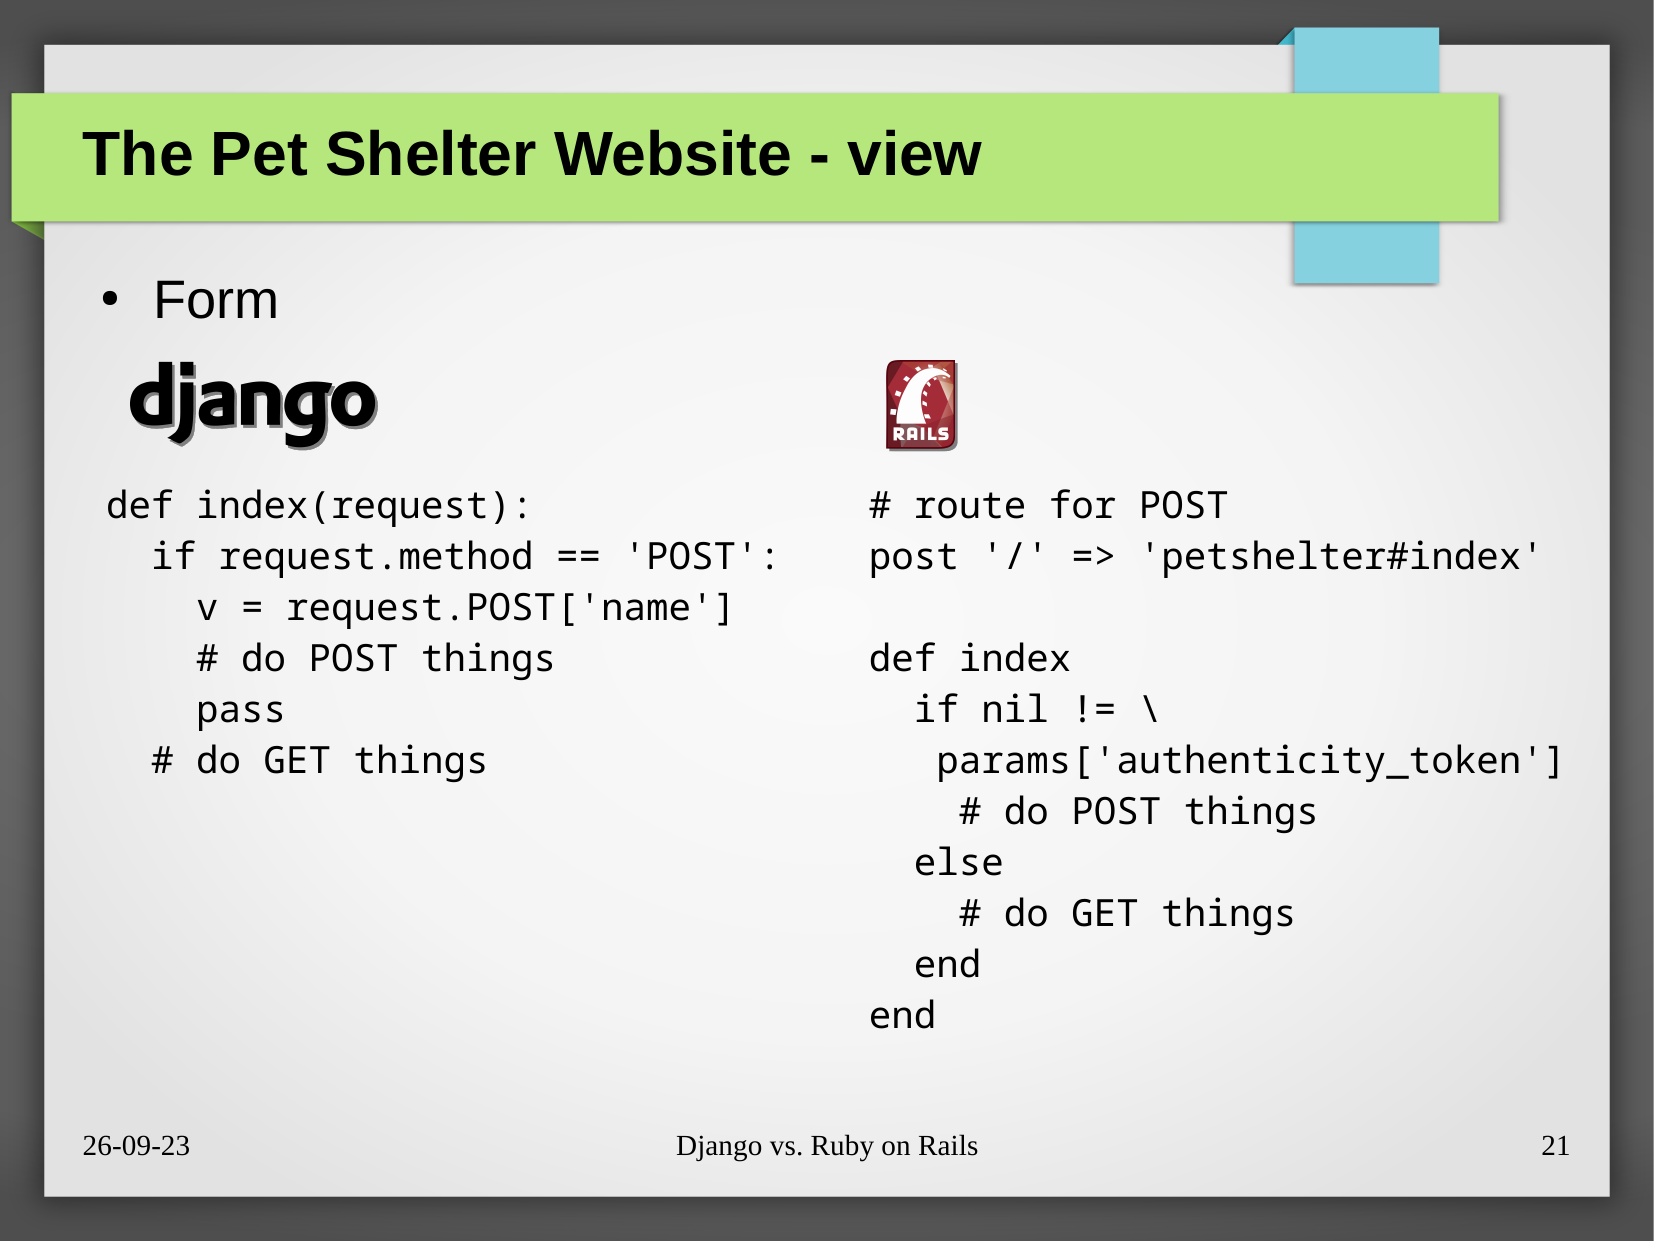

# The Pet Shelter Website - view
Form
def index(request):
 if request.method == 'POST':
 v = request.POST['name']
 # do POST things
 pass
 # do GET things
# route for POST
post '/' => 'petshelter#index'
def index
 if nil != \
 params['authenticity_token']
 # do POST things
 else
 # do GET things
 end
end
Django vs. Ruby on Rails
21